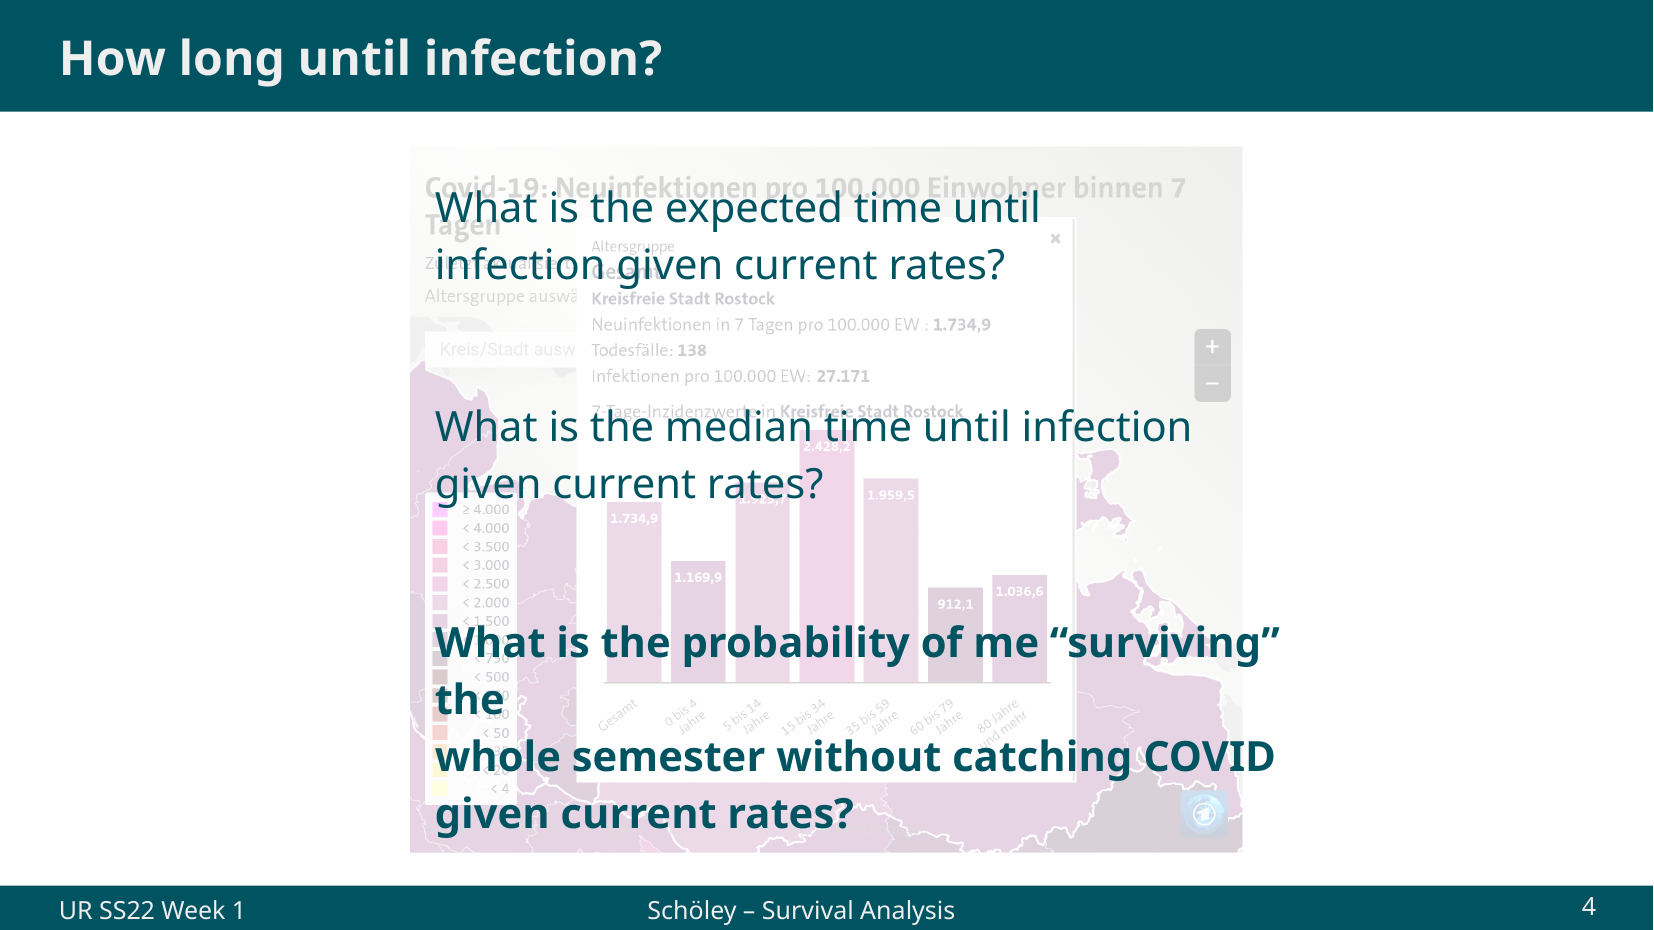

# How long until infection?
What is the expected time until infection given current rates?
What is the median time until infection given current rates?
What is the probability of me “surviving” the
whole semester without catching COVID given current rates?
4
UR SS22 Week 1
Schöley – Survival Analysis